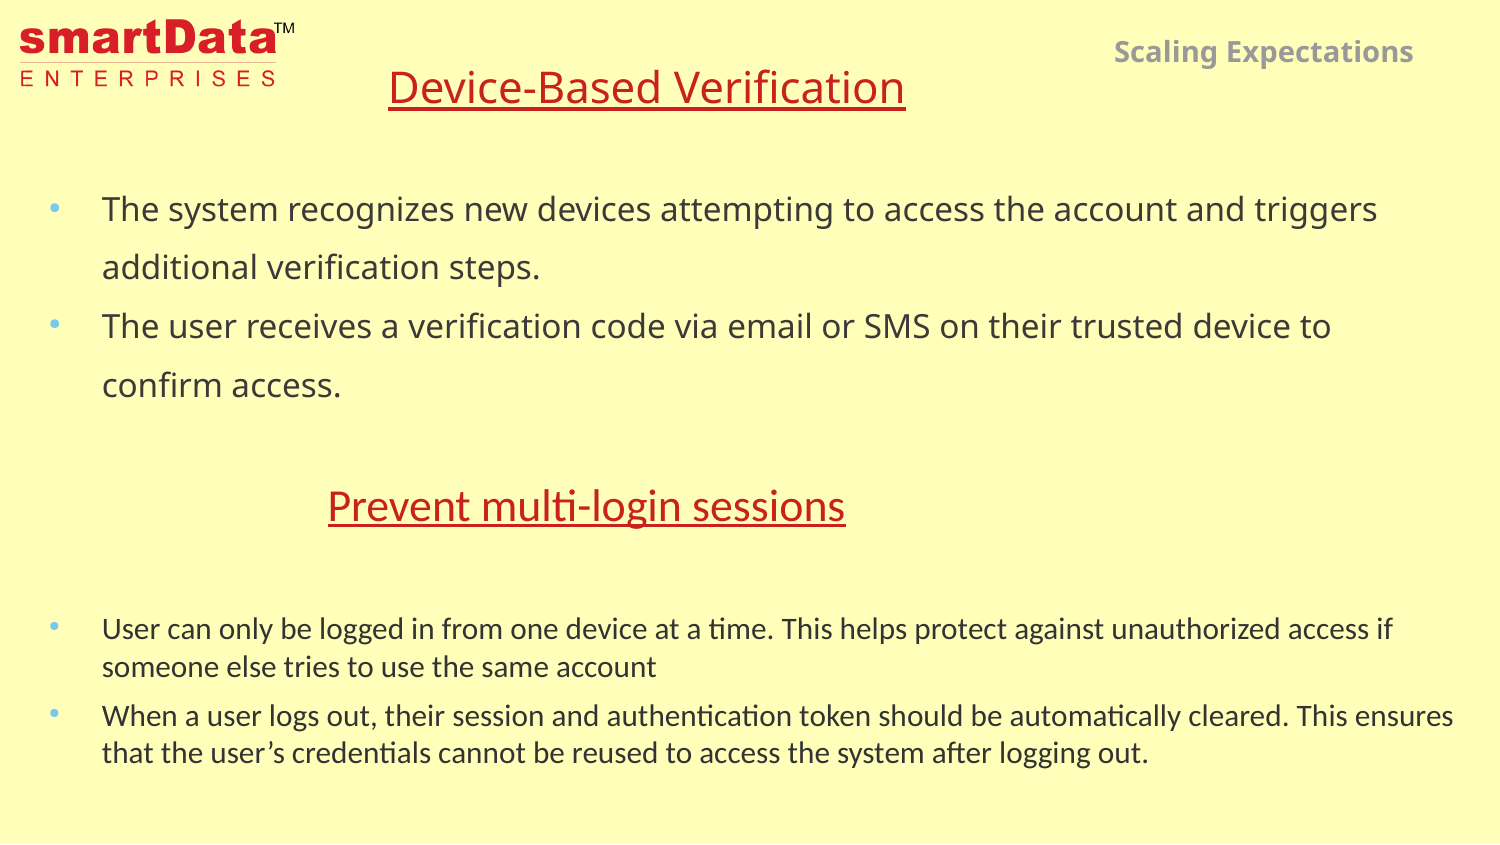

Scaling Expectations
 Device-Based Verification
The system recognizes new devices attempting to access the account and triggers additional verification steps.
The user receives a verification code via email or SMS on their trusted device to confirm access.
 Prevent multi-login sessions
User can only be logged in from one device at a time. This helps protect against unauthorized access if someone else tries to use the same account
When a user logs out, their session and authentication token should be automatically cleared. This ensures that the user’s credentials cannot be reused to access the system after logging out.